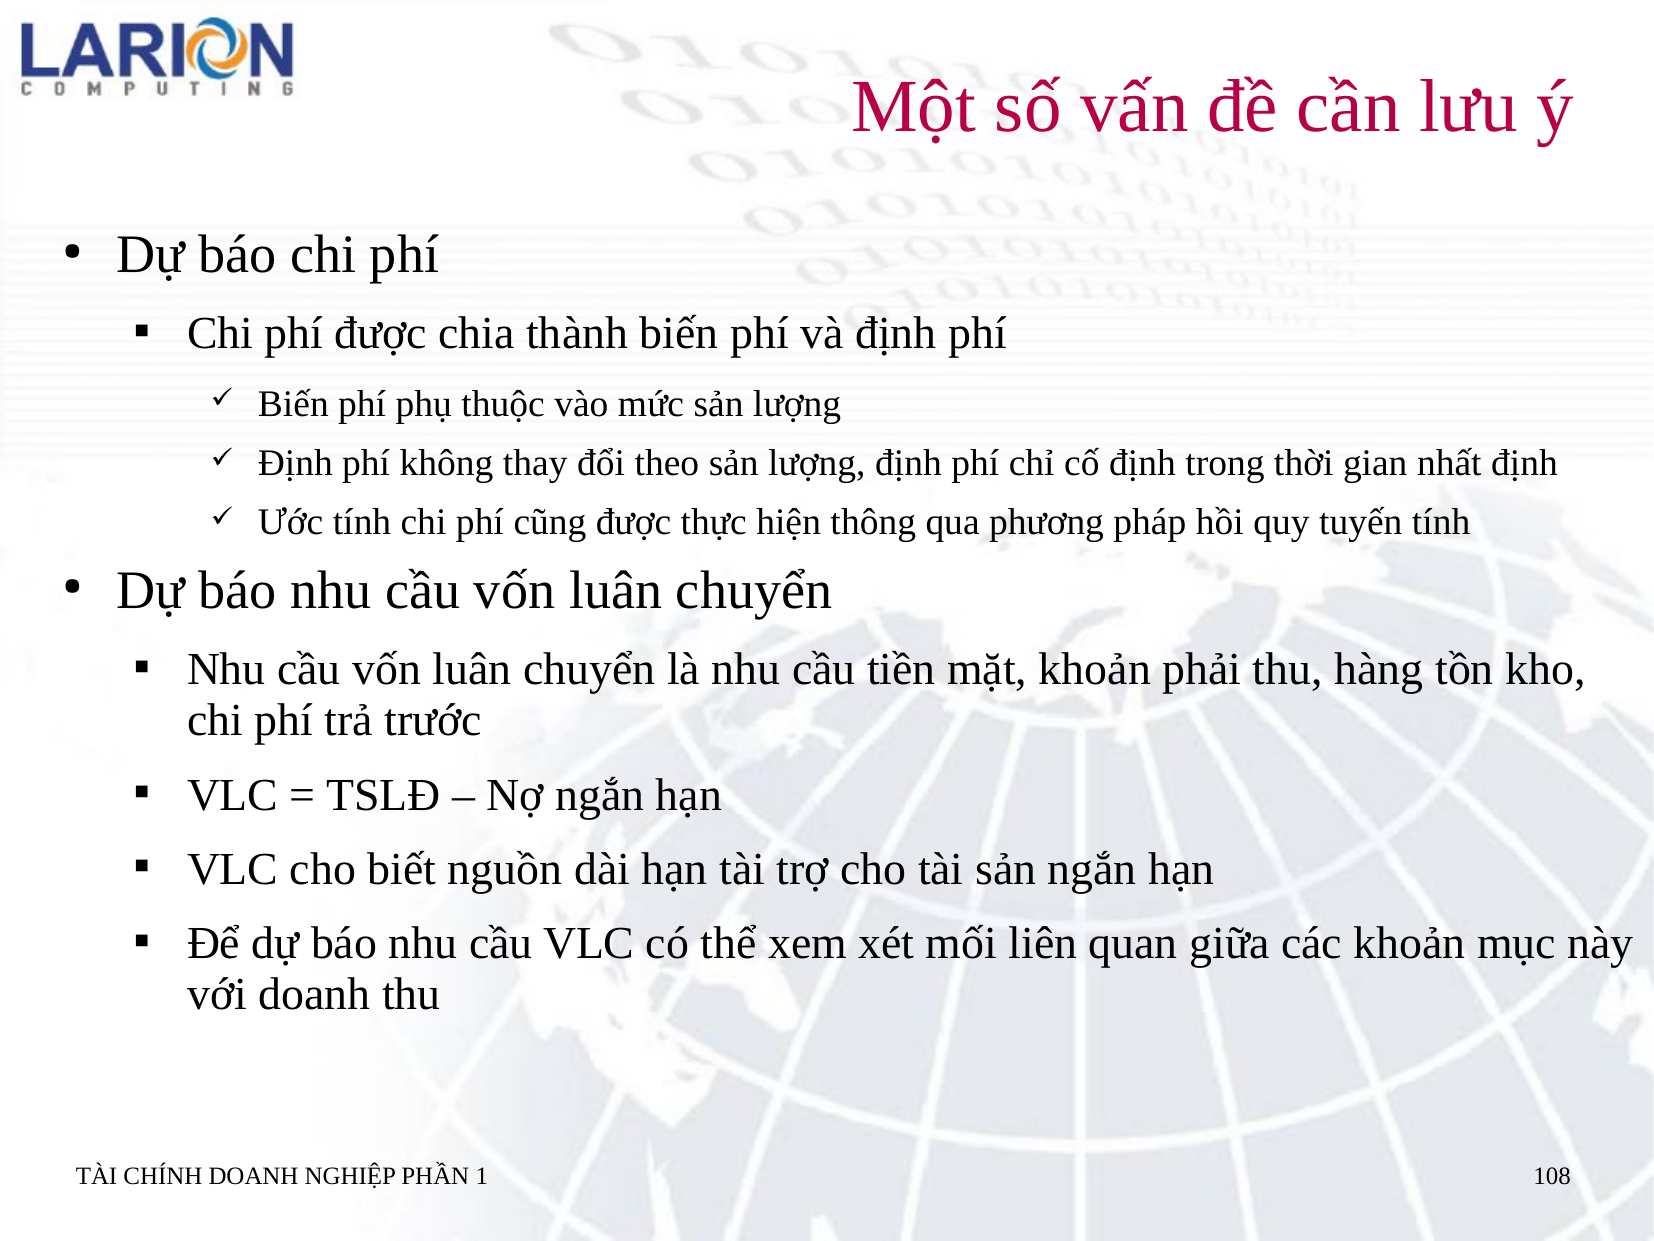

# Một số vấn đề cần lưu ý
Dự báo chi phí
Chi phí được chia thành biến phí và định phí
Biến phí phụ thuộc vào mức sản lượng
Định phí không thay đổi theo sản lượng, định phí chỉ cố định trong thời gian nhất định
Ước tính chi phí cũng được thực hiện thông qua phương pháp hồi quy tuyến tính
Dự báo nhu cầu vốn luân chuyển
Nhu cầu vốn luân chuyển là nhu cầu tiền mặt, khoản phải thu, hàng tồn kho, chi phí trả trước
VLC = TSLĐ – Nợ ngắn hạn
VLC cho biết nguồn dài hạn tài trợ cho tài sản ngắn hạn
Để dự báo nhu cầu VLC có thể xem xét mối liên quan giữa các khoản mục này với doanh thu
TÀI CHÍNH DOANH NGHIỆP PHẦN 1
108